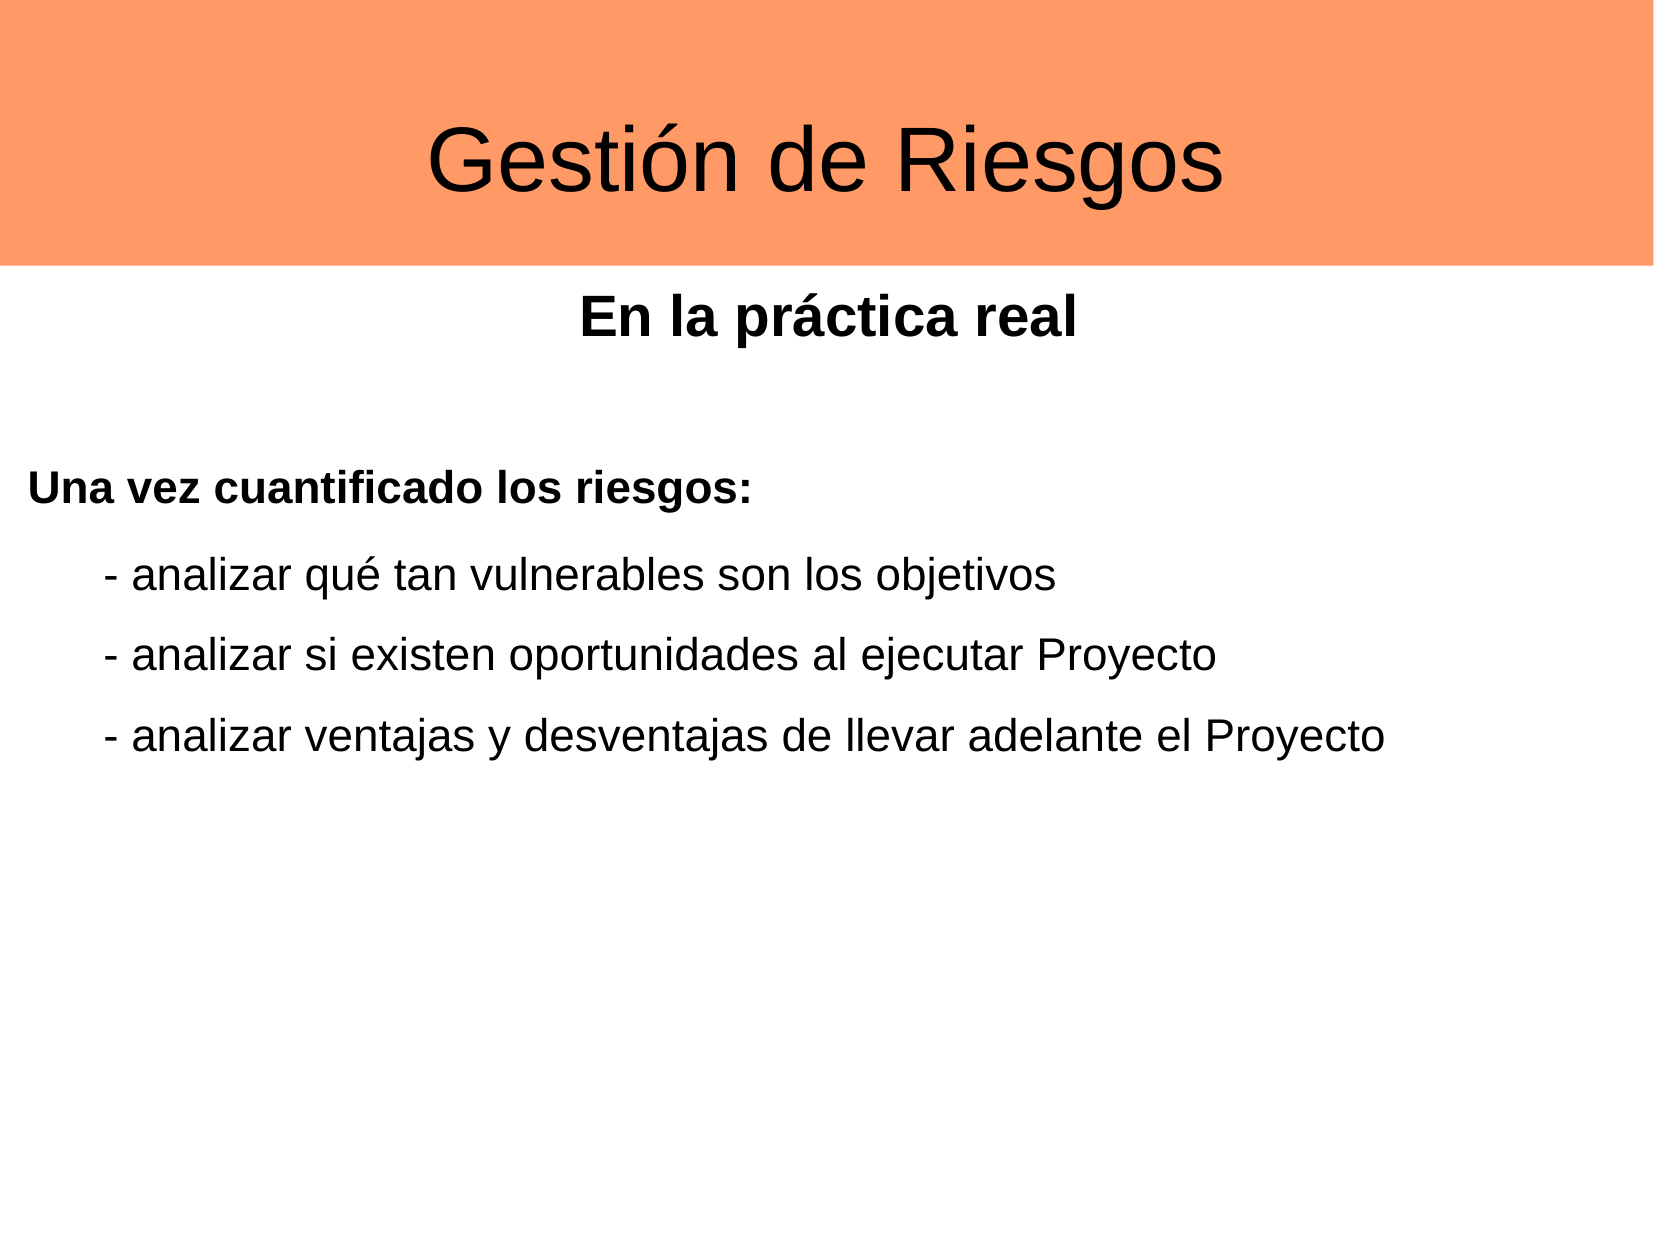

Gestión de Riesgos
En la práctica real
Una vez cuantificado los riesgos:
- analizar qué tan vulnerables son los objetivos
- analizar si existen oportunidades al ejecutar Proyecto
- analizar ventajas y desventajas de llevar adelante el Proyecto